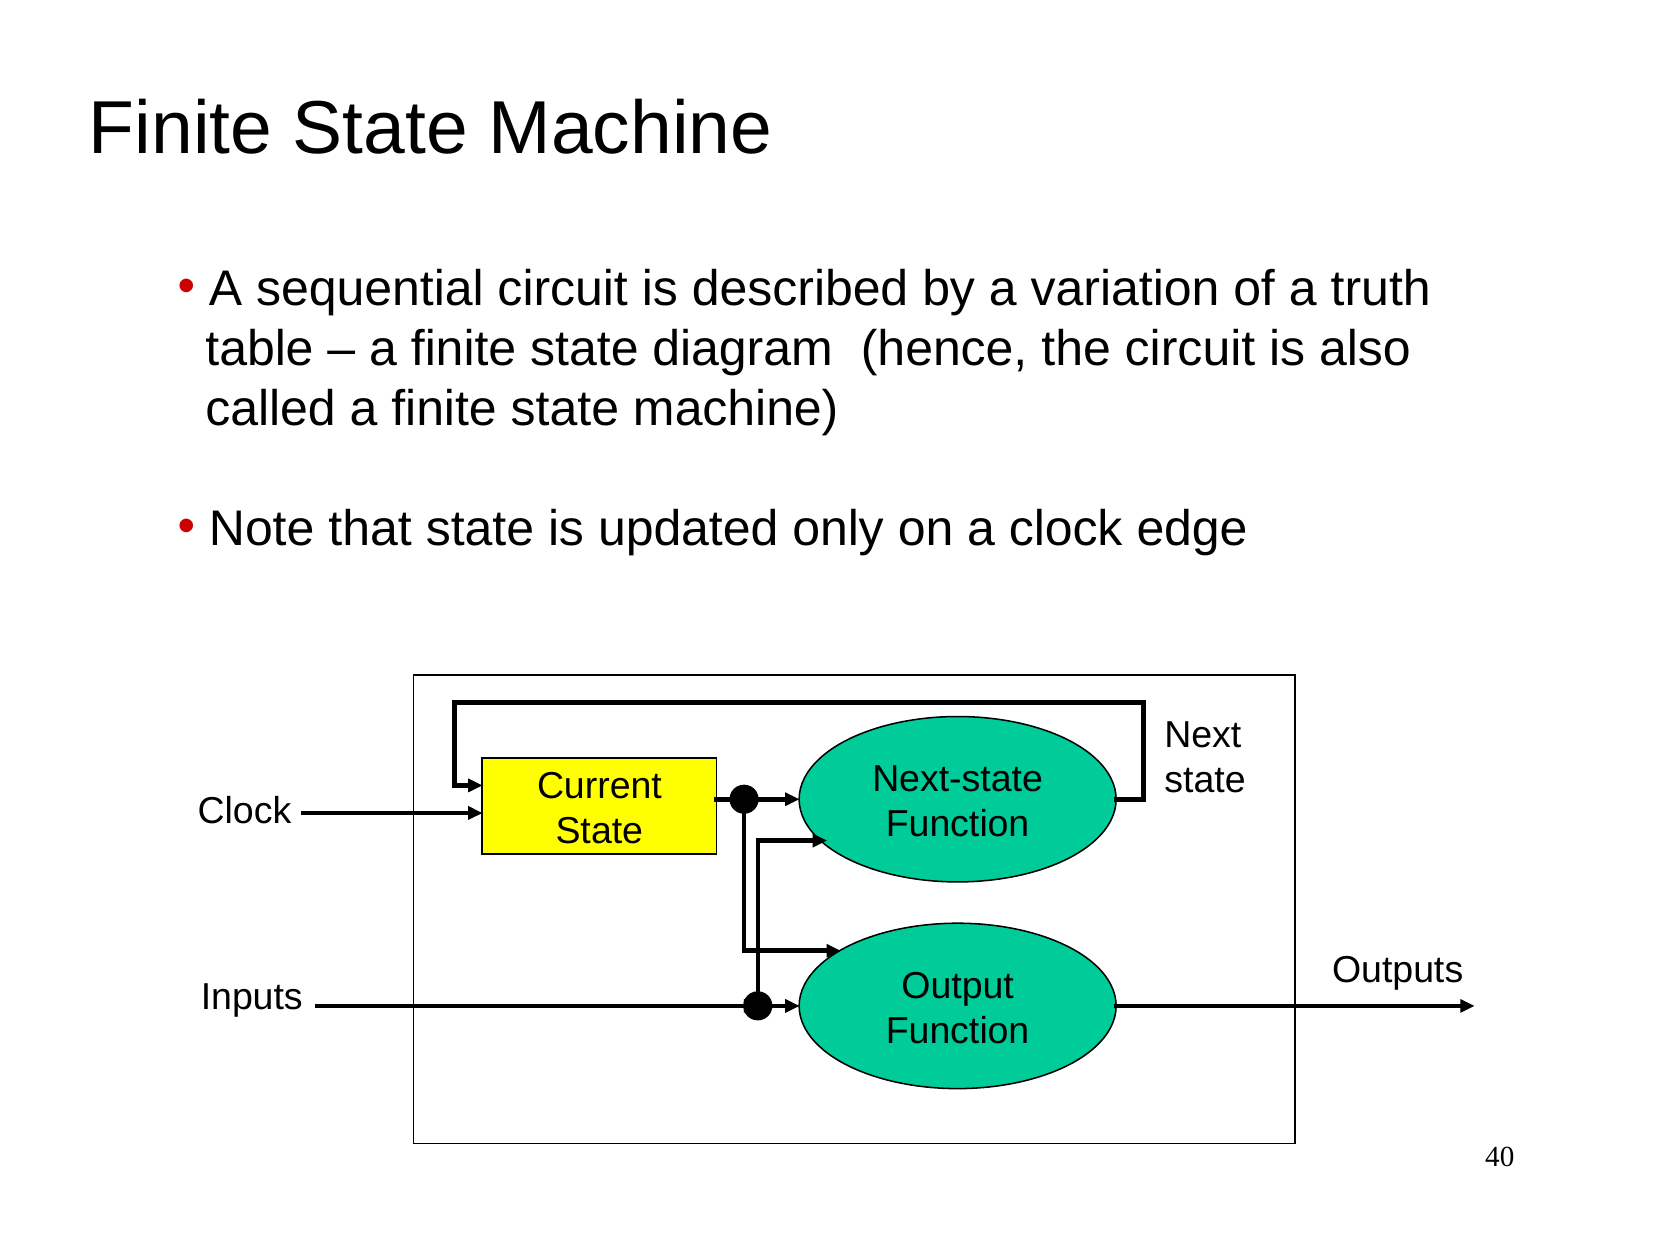

Finite State Machine
 A sequential circuit is described by a variation of a truth
 table – a finite state diagram (hence, the circuit is also
 called a finite state machine)
 Note that state is updated only on a clock edge
Next
state
Next-state
Function
Current
State
Clock
Output
Function
Outputs
Inputs